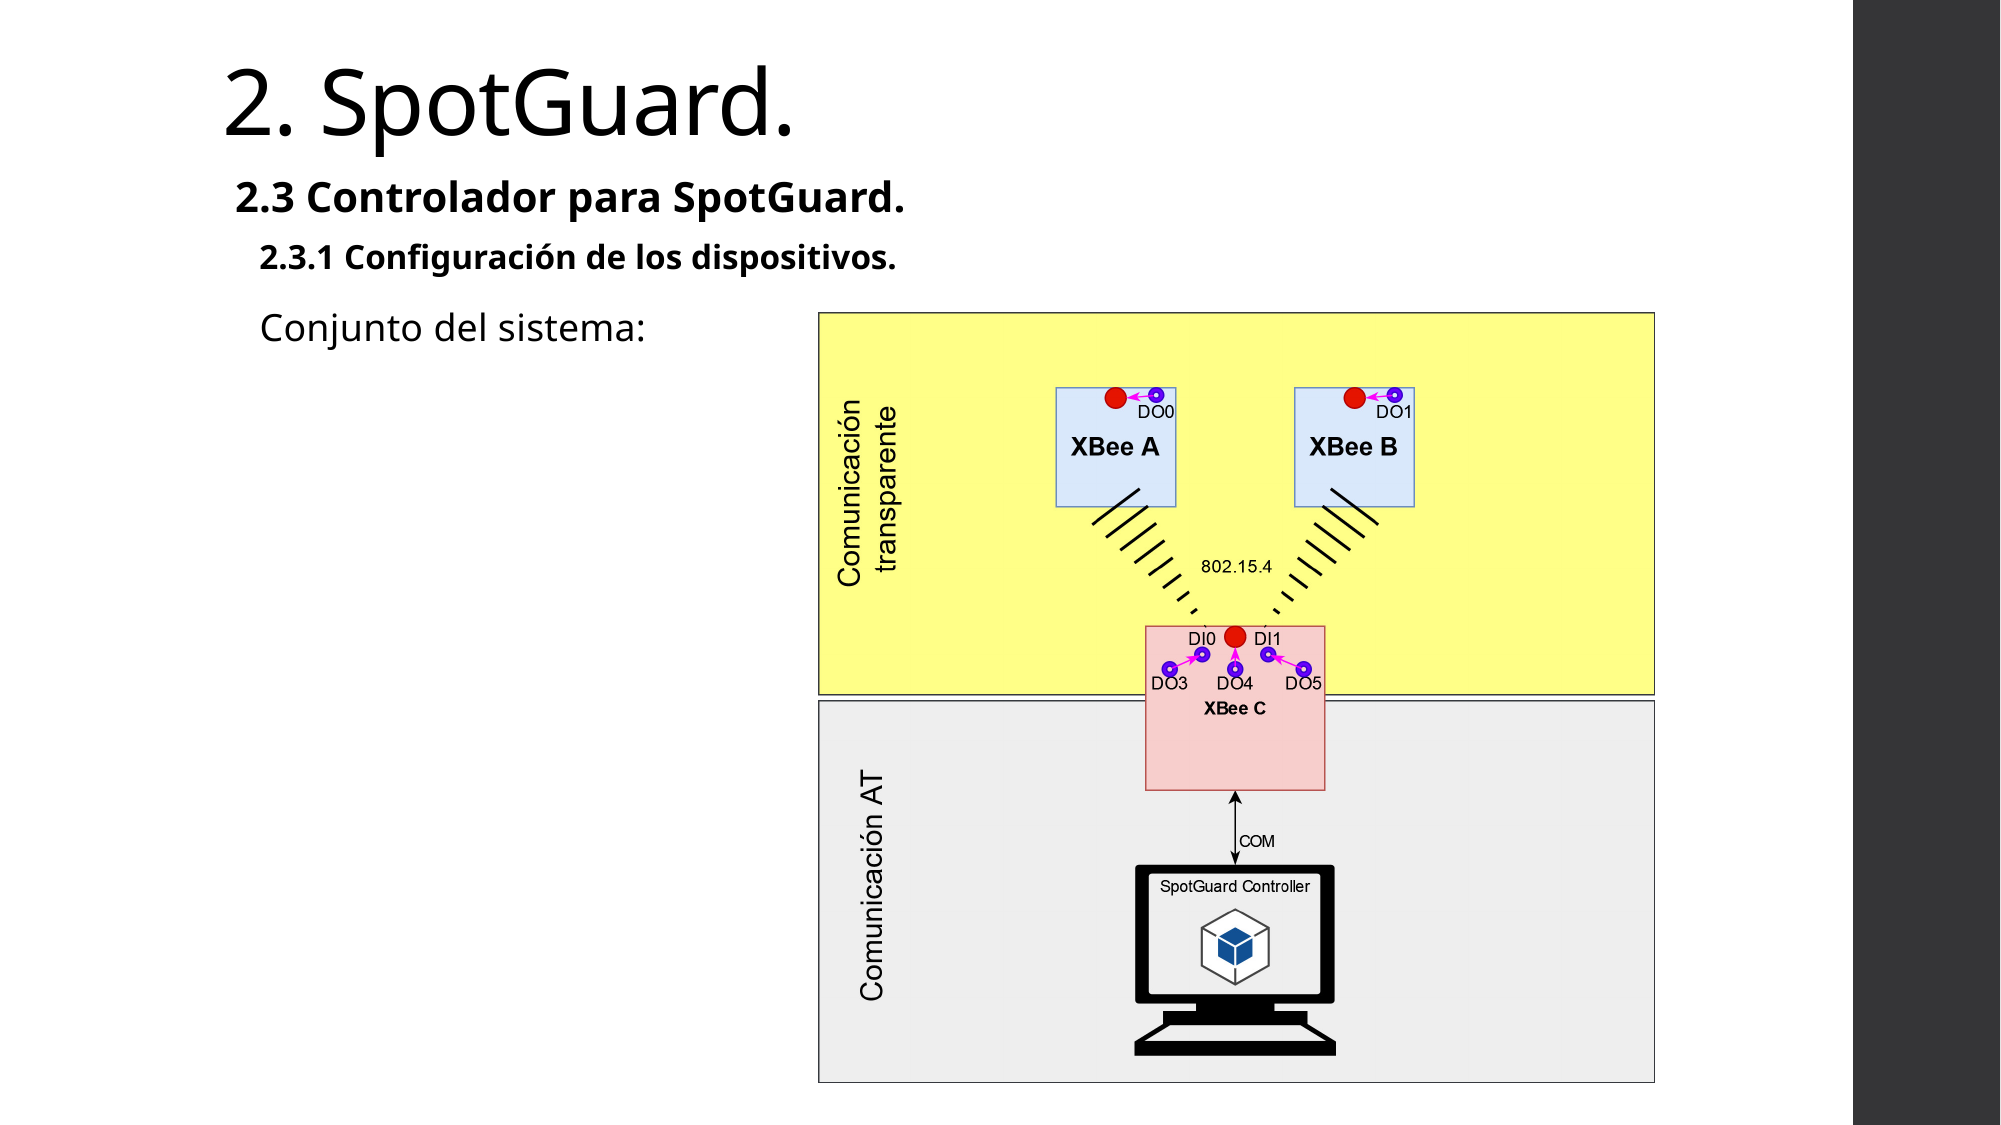

2. SpotGuard.
2.3 Controlador para SpotGuard.
2.3.1 Configuración de los dispositivos.
# Conjunto del sistema: